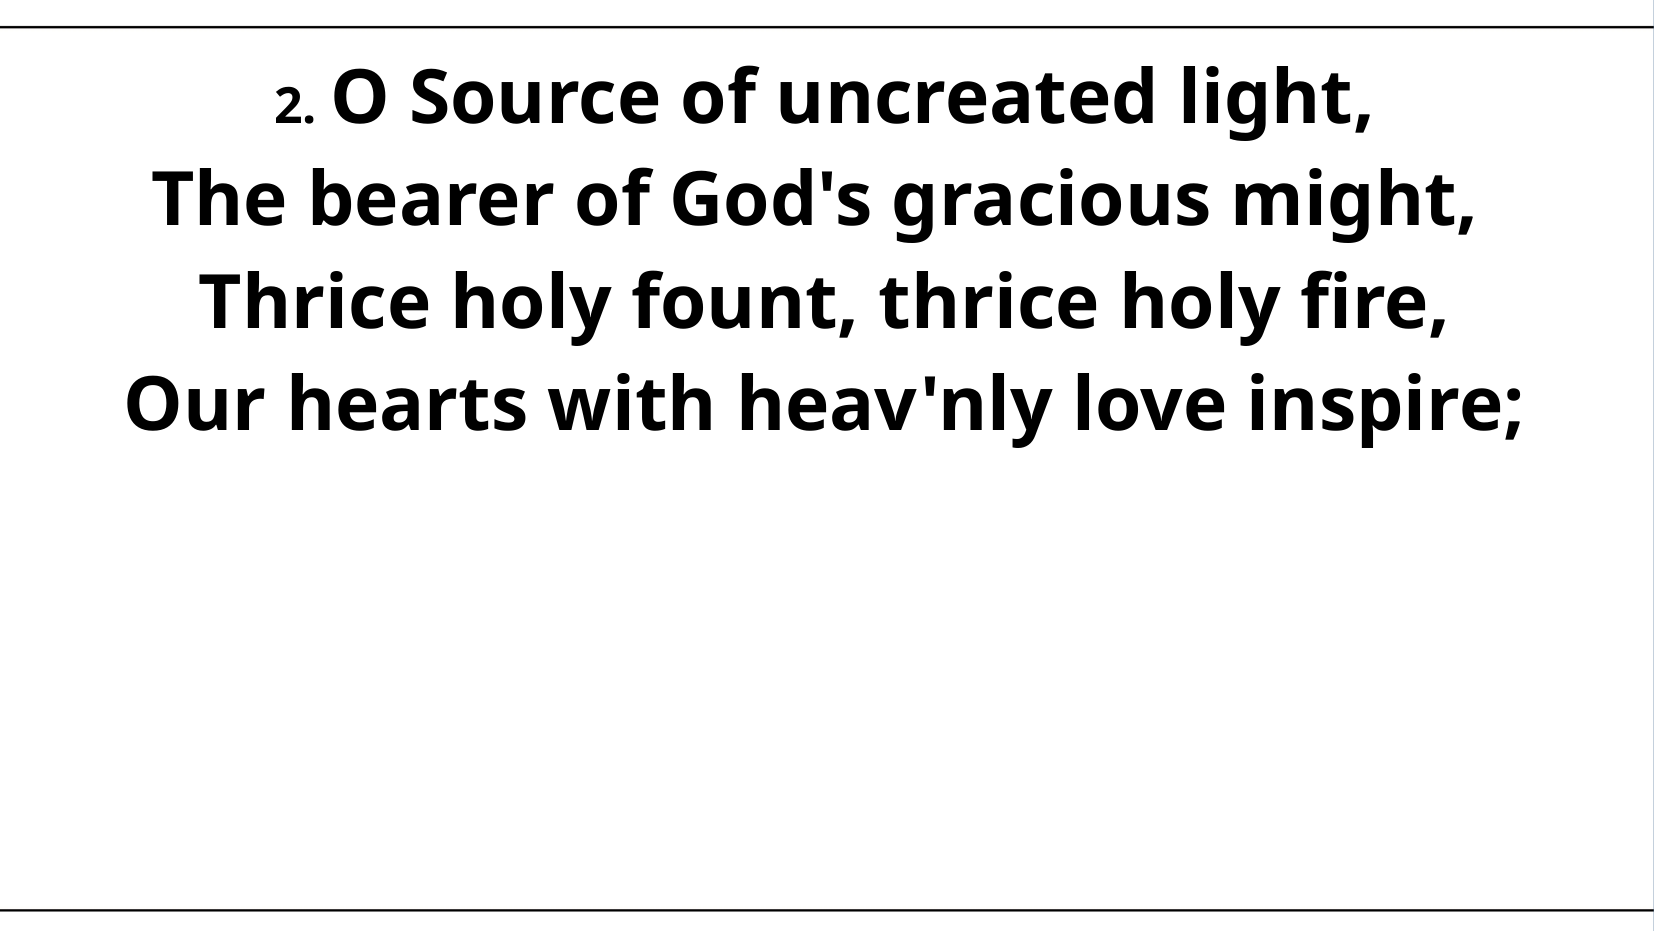

2. O Source of uncreated light,
The bearer of God's gracious might,
Thrice holy fount, thrice holy fire,
Our hearts with heav'nly love inspire;